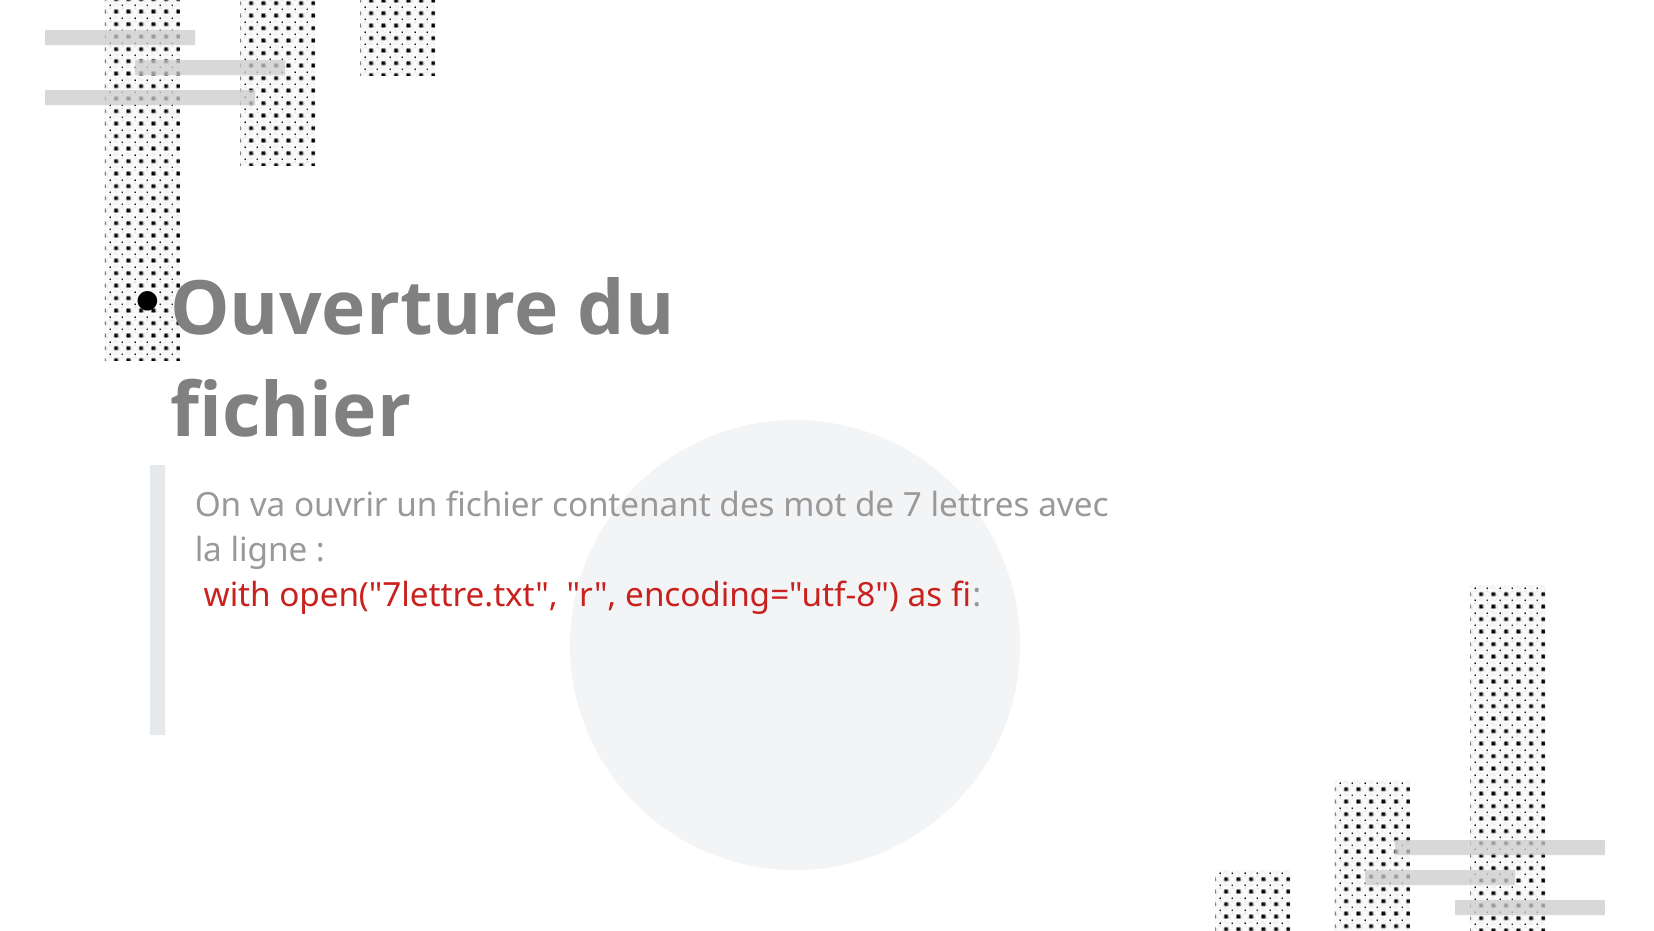

Ouverture du fichier
On va ouvrir un fichier contenant des mot de 7 lettres avec la ligne :
 with open("7lettre.txt", "r", encoding="utf-8") as fi: